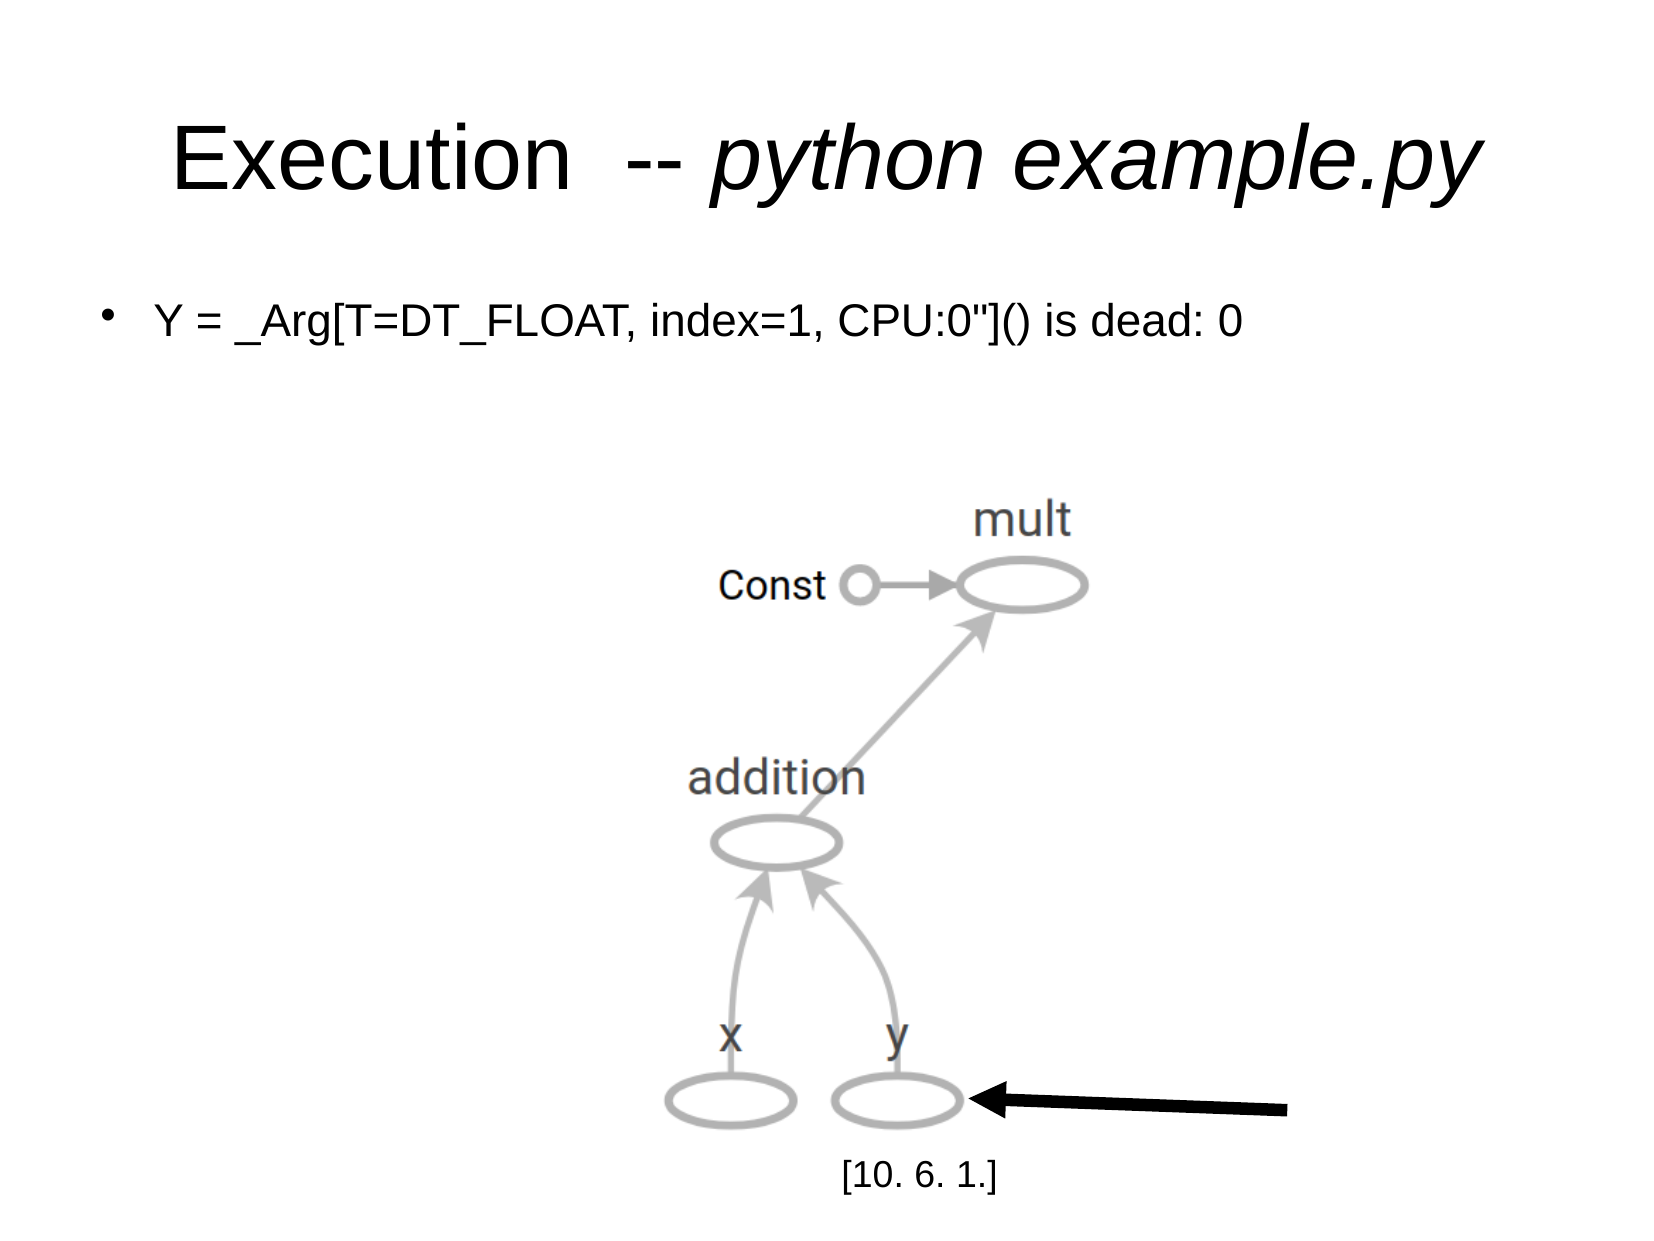

Execution -- python example.py
Y = _Arg[T=DT_FLOAT, index=1, CPU:0"]() is dead: 0
[10. 6. 1.]